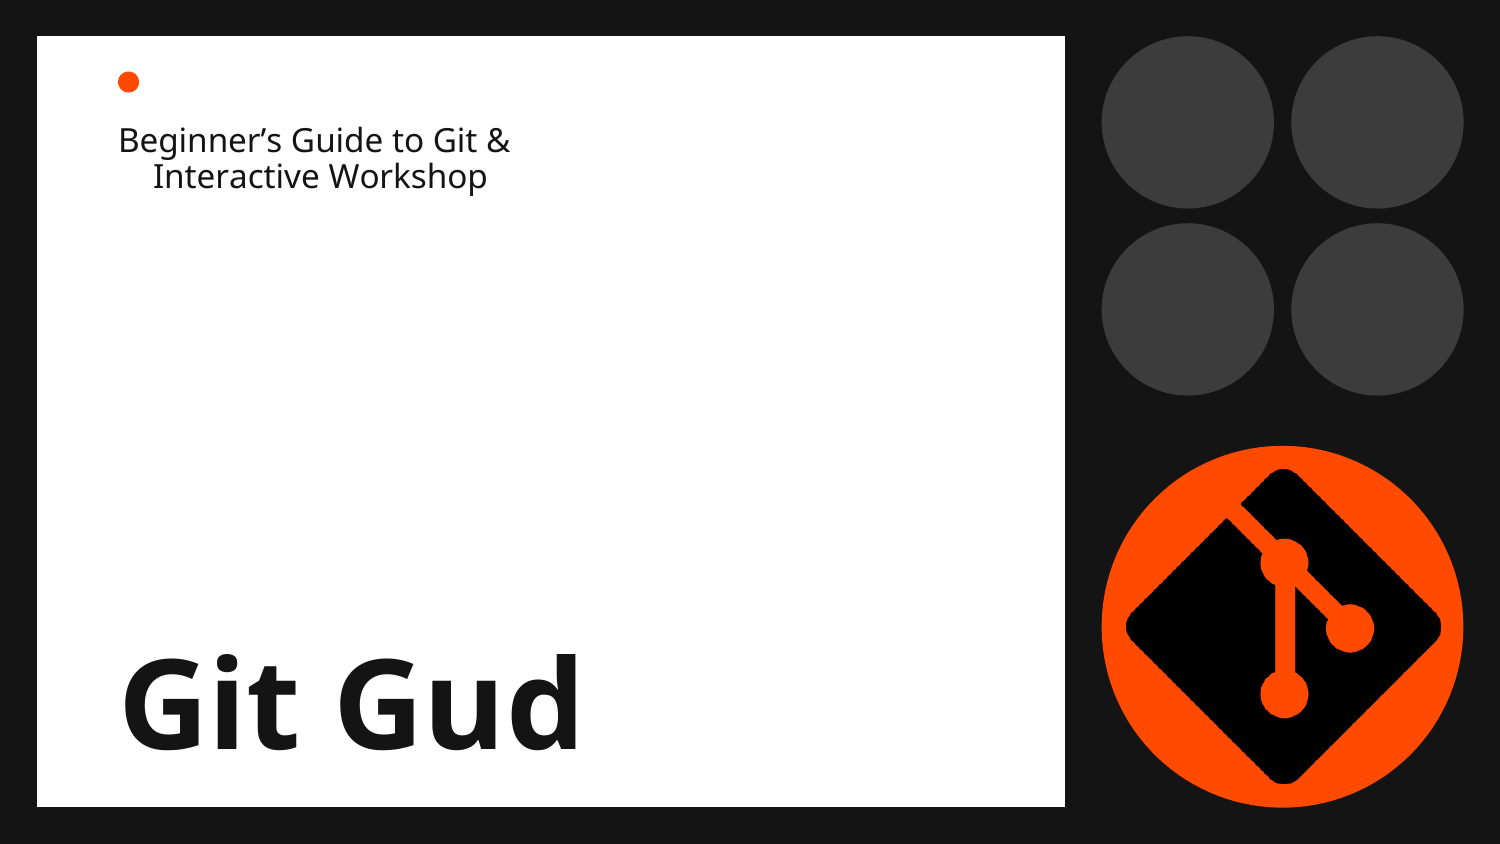

Beginner’s Guide to Git &
 Interactive Workshop
# Git Gud